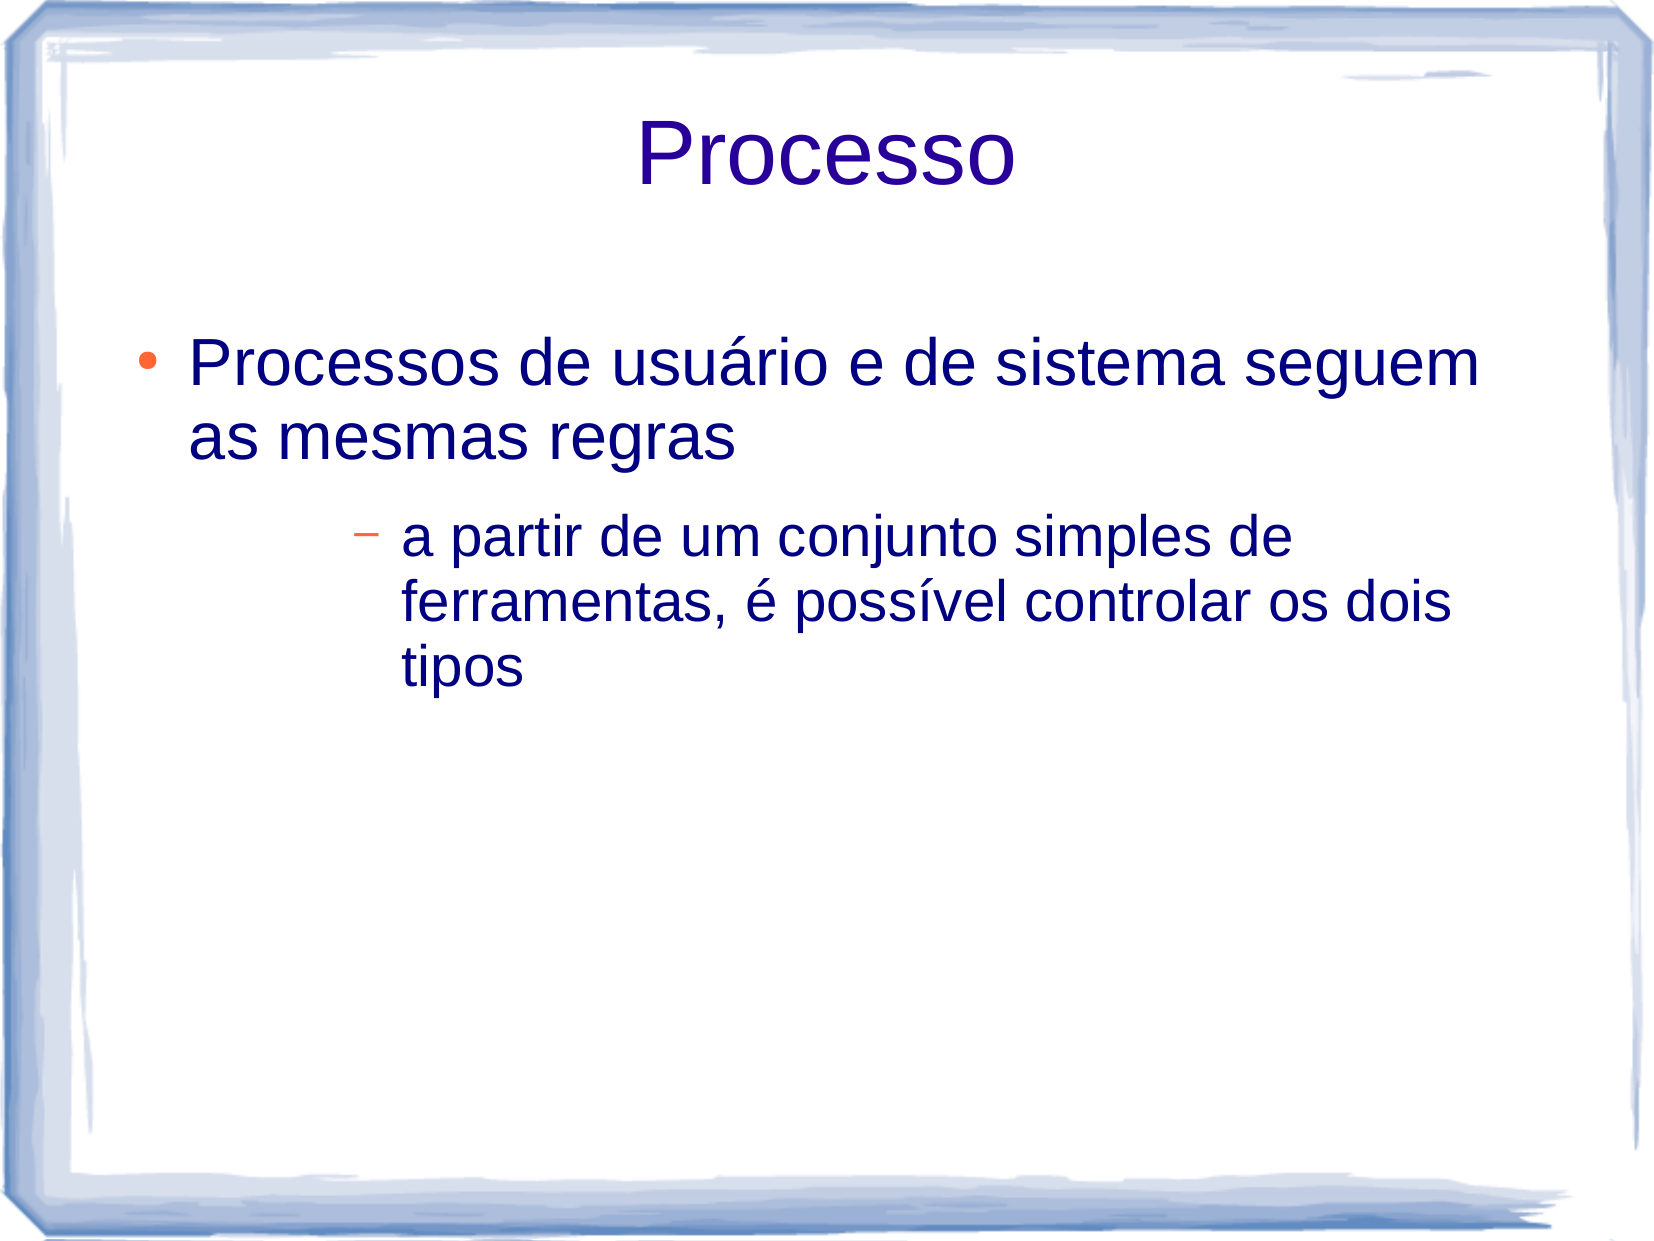

# Processo
Processos de usuário e de sistema seguem as mesmas regras
a partir de um conjunto simples de ferramentas, é possível controlar os dois tipos